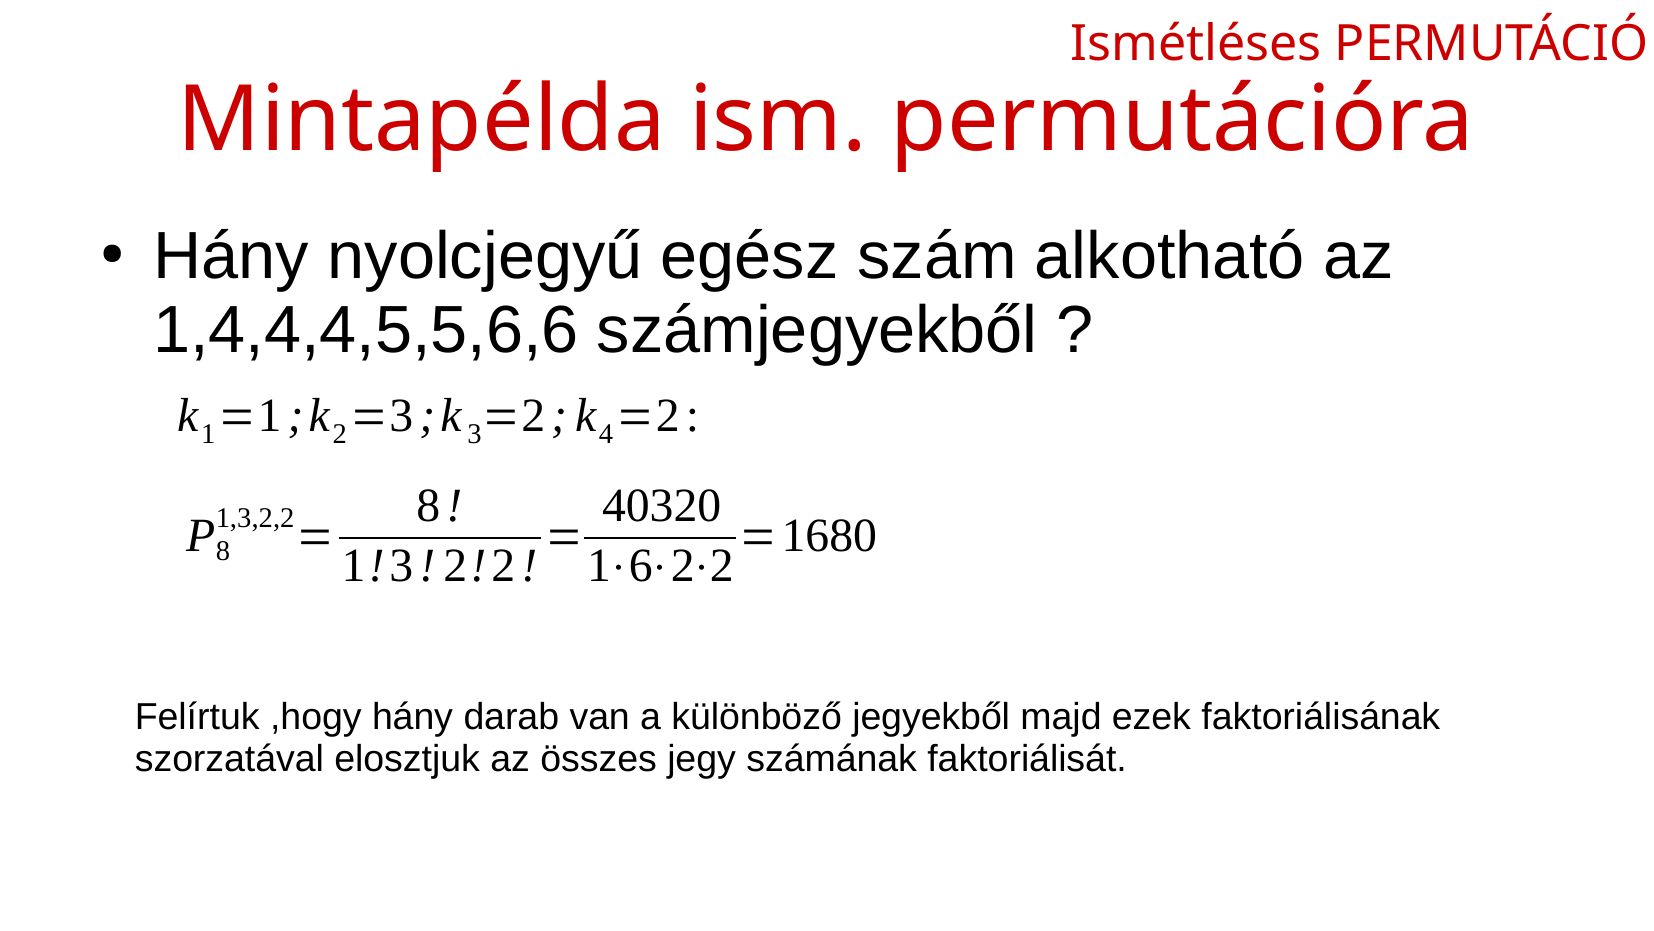

# Ismétléses PERMUTÁCIÓ
Mintapélda ism. permutációra
Hány nyolcjegyű egész szám alkotható az 1,4,4,4,5,5,6,6 számjegyekből ?
Felírtuk ,hogy hány darab van a különböző jegyekből majd ezek faktoriálisának szorzatával elosztjuk az összes jegy számának faktoriálisát.